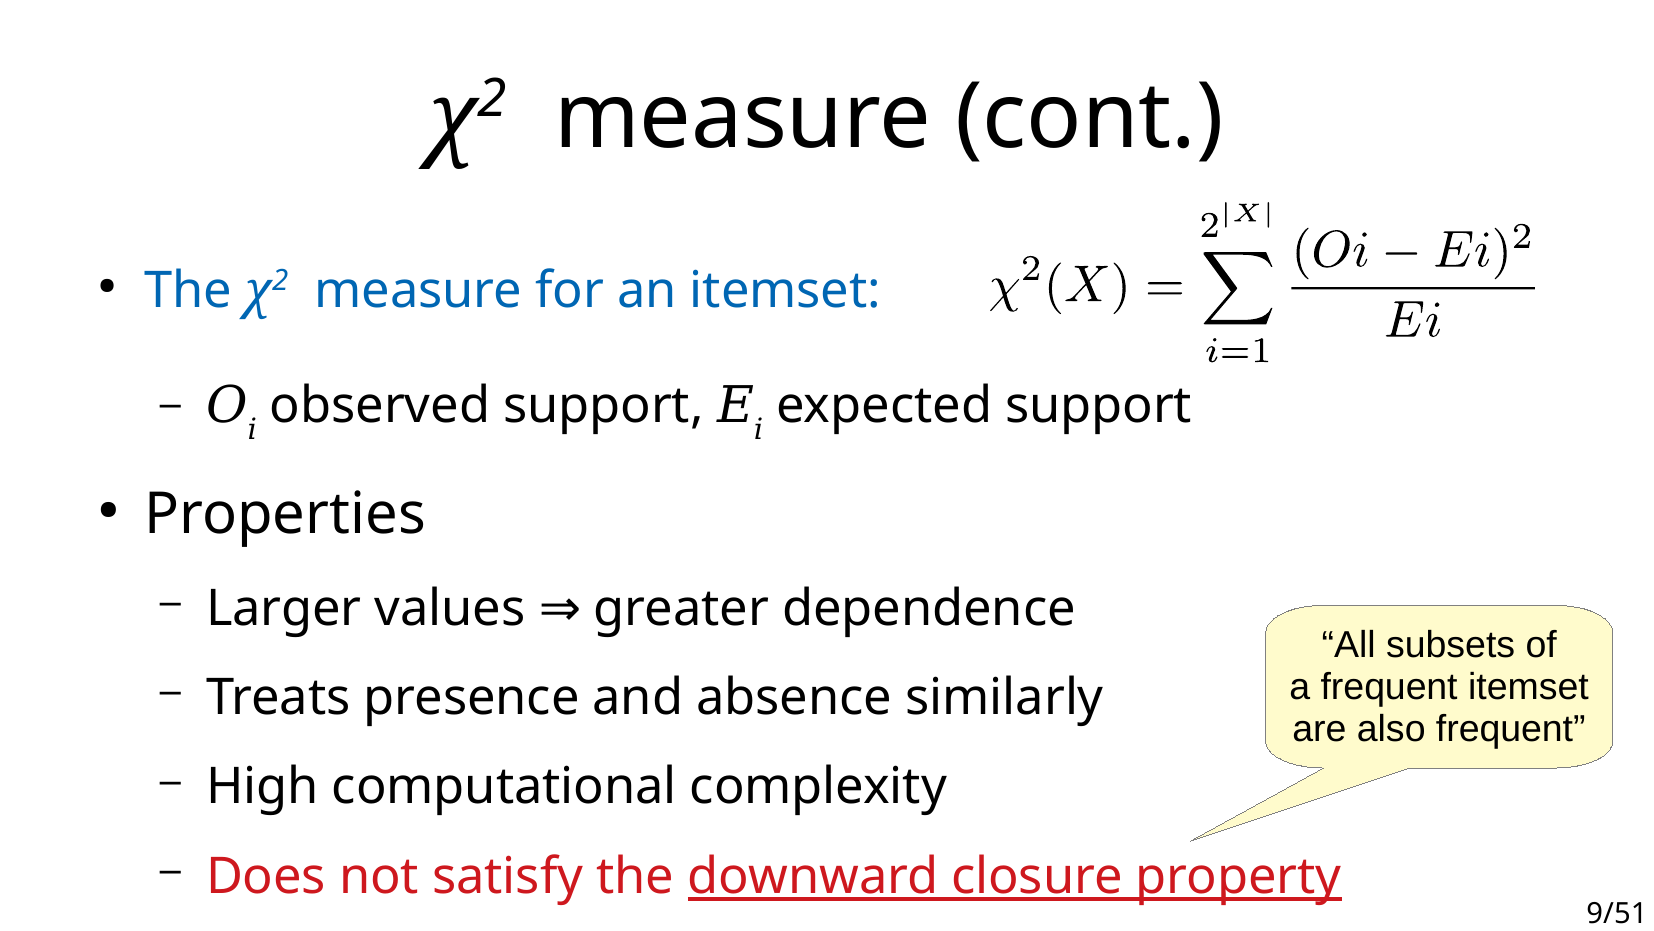

# χ2 measure (cont.)
The χ2 measure for an itemset:
Oi observed support, Ei expected support
Properties
Larger values ⇒ greater dependence
Treats presence and absence similarly
High computational complexity
Does not satisfy the downward closure property
“All subsets of
a frequent itemset
are also frequent”
9